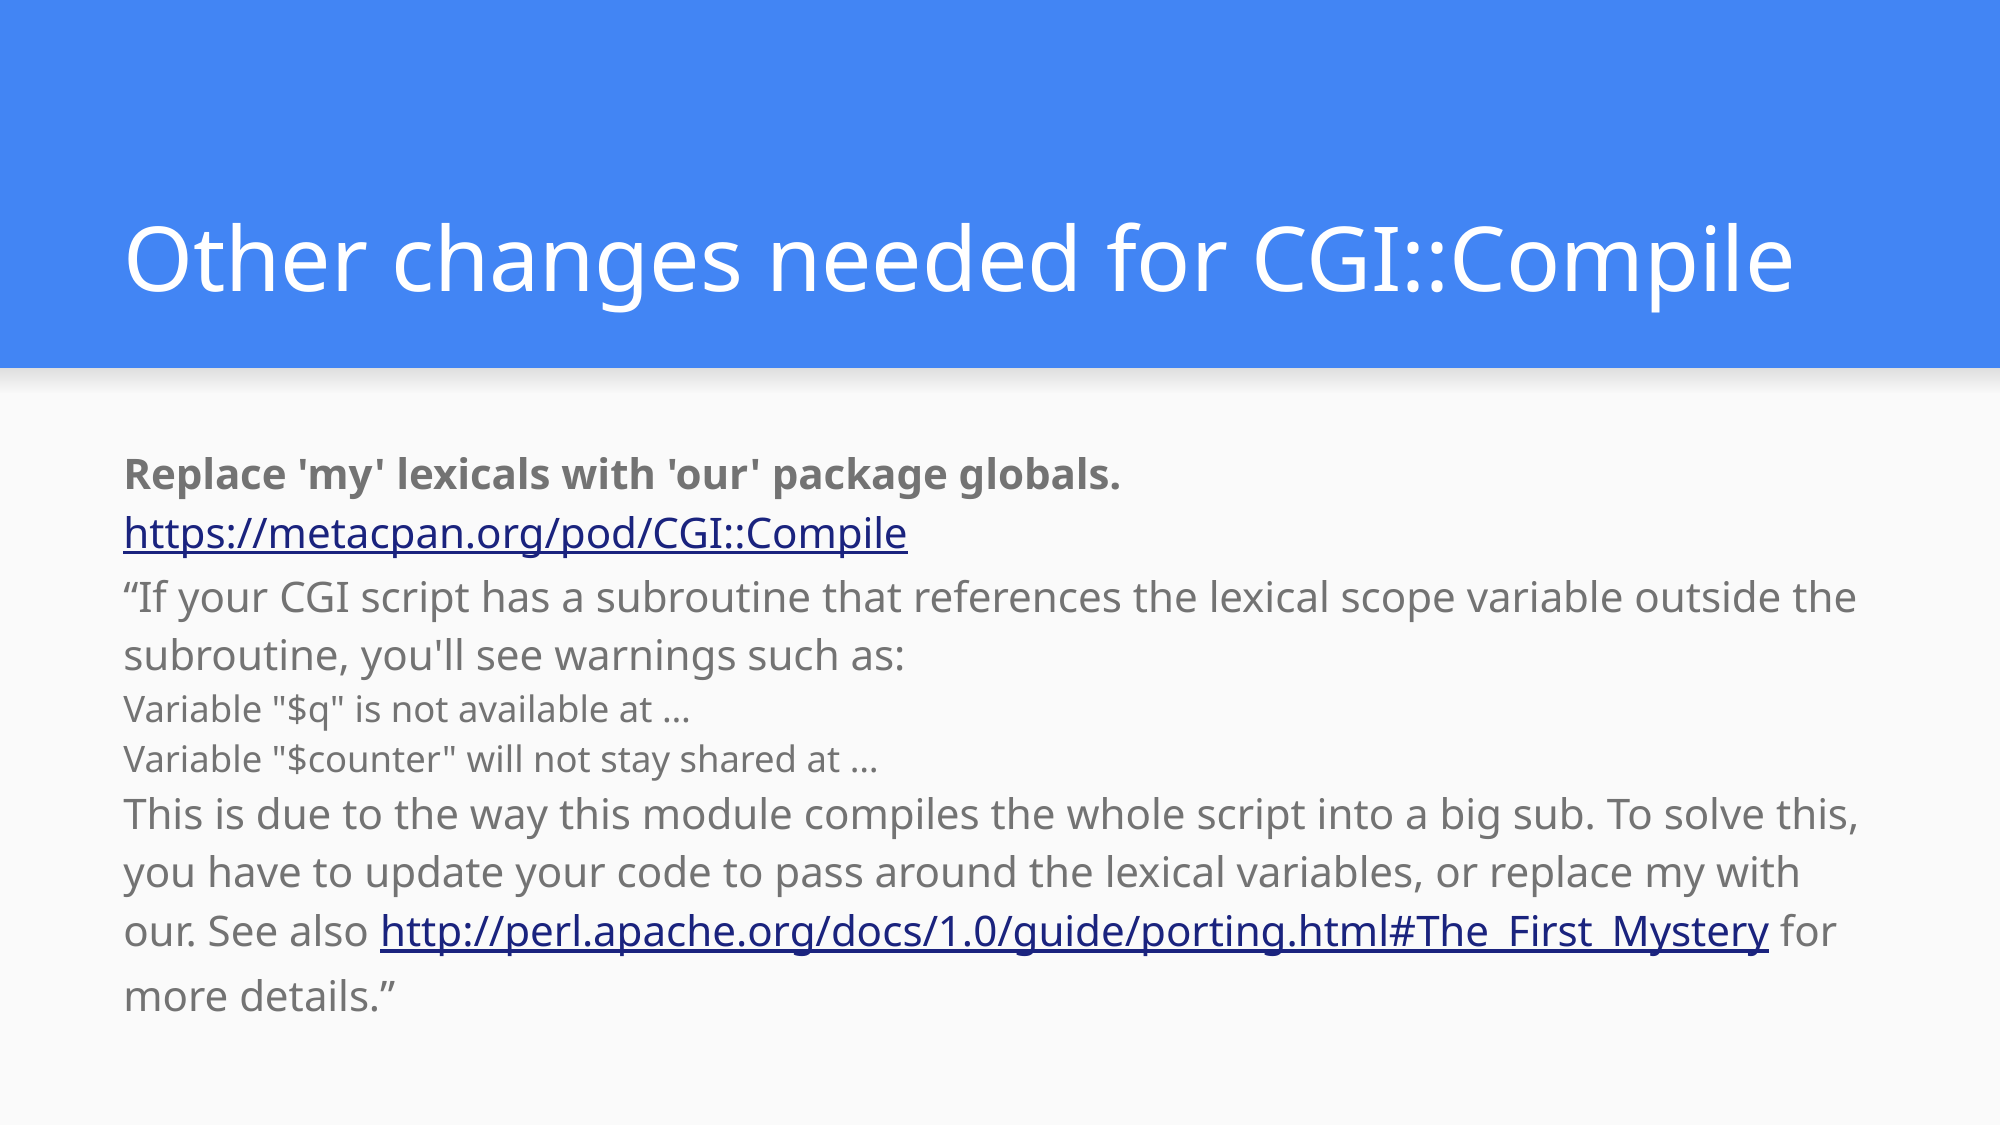

# Other changes needed for CGI::Compile
Replace 'my' lexicals with 'our' package globals.
https://metacpan.org/pod/CGI::Compile
“If your CGI script has a subroutine that references the lexical scope variable outside the subroutine, you'll see warnings such as:
Variable "$q" is not available at …
Variable "$counter" will not stay shared at …
This is due to the way this module compiles the whole script into a big sub. To solve this, you have to update your code to pass around the lexical variables, or replace my with our. See also http://perl.apache.org/docs/1.0/guide/porting.html#The_First_Mystery for more details.”